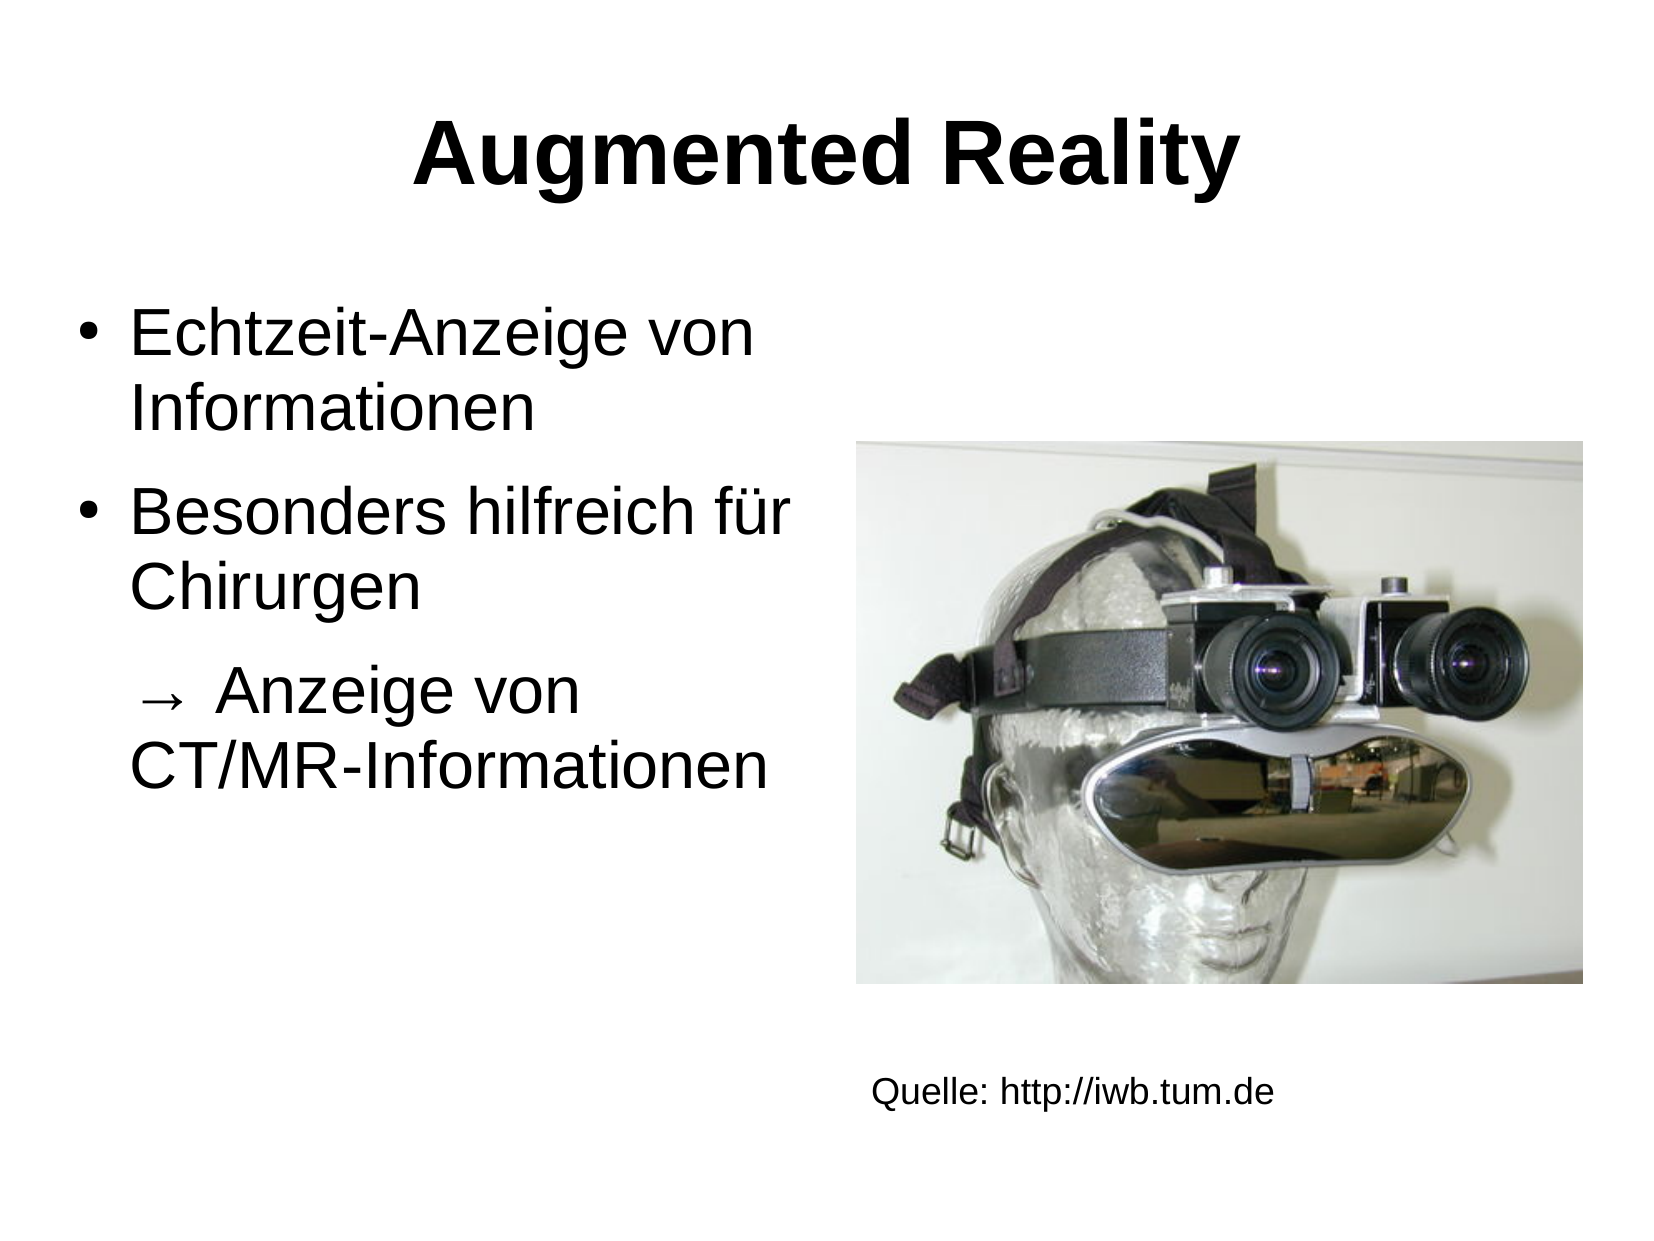

# Augmented Reality
Echtzeit-Anzeige von Informationen
Besonders hilfreich für Chirurgen
→ Anzeige von CT/MR-Informationen
Quelle: http://iwb.tum.de